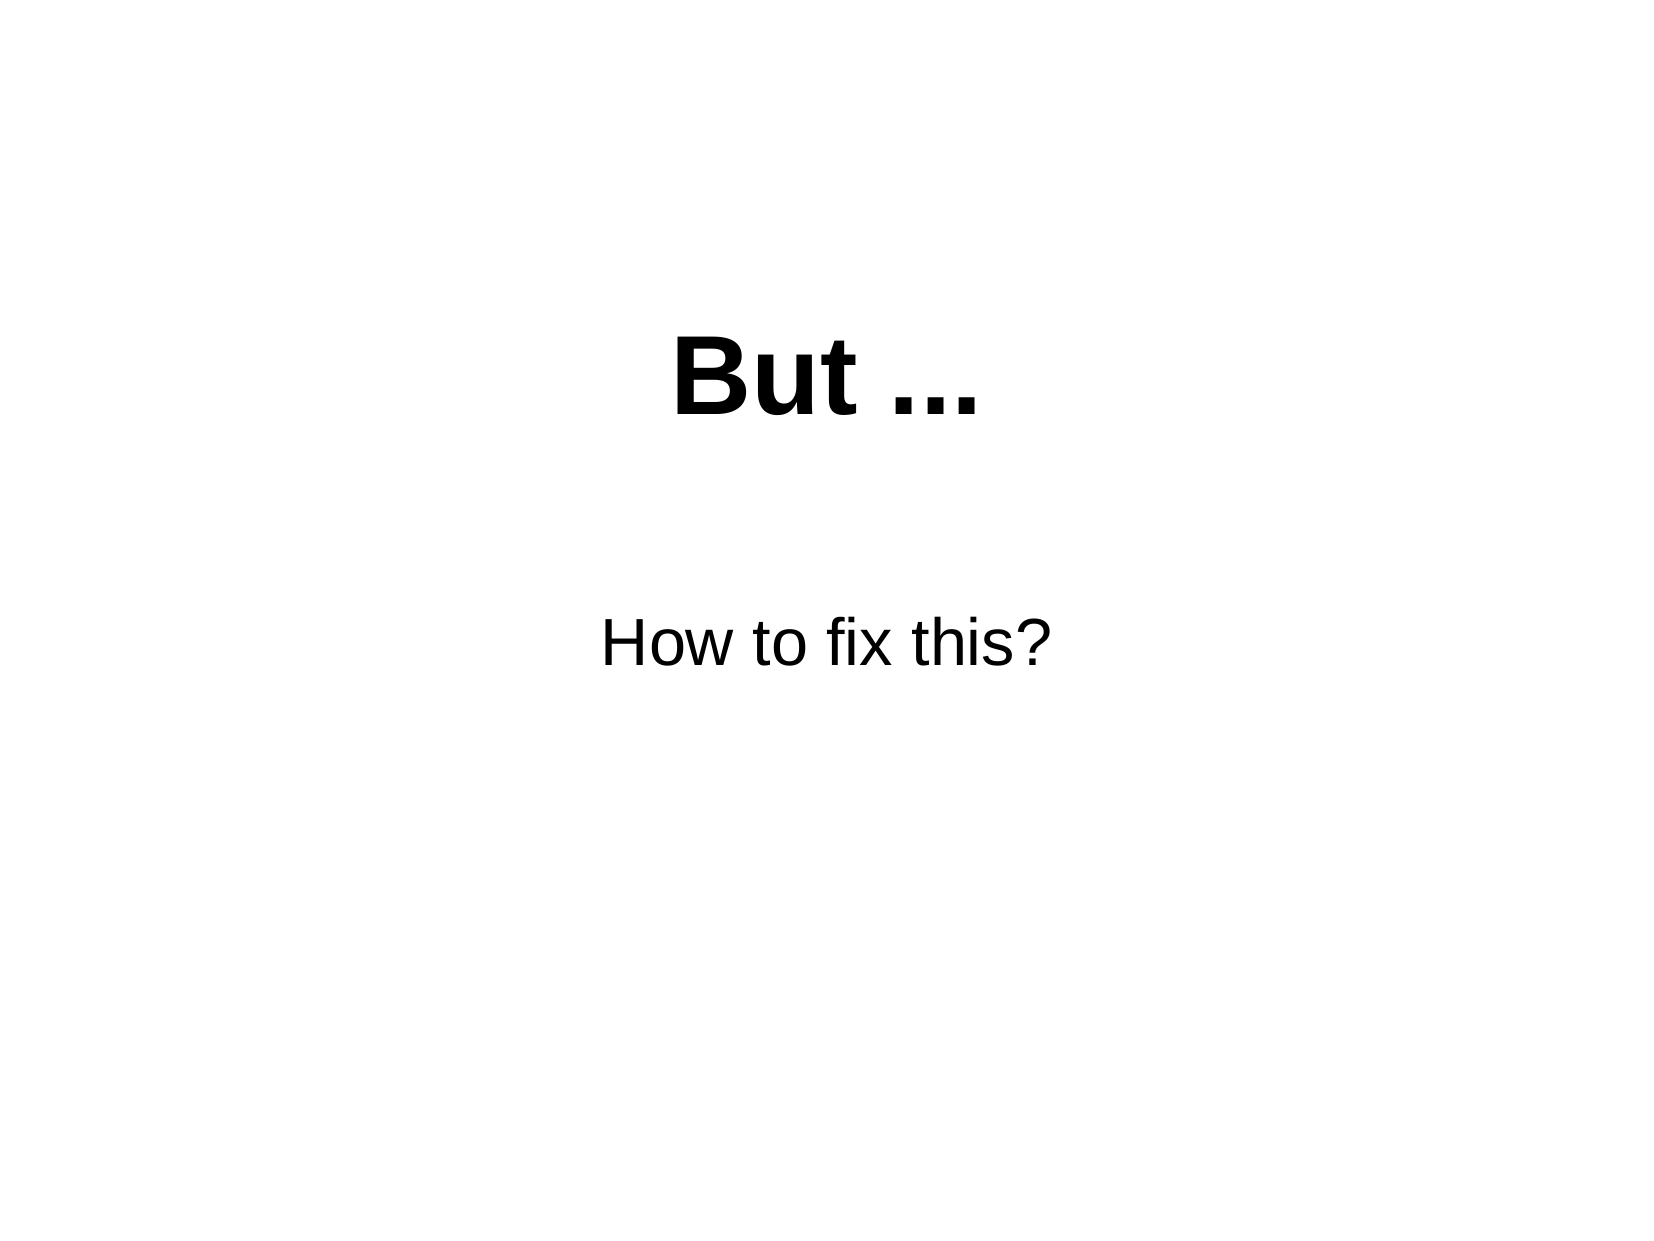

# But ...
How to fix this?